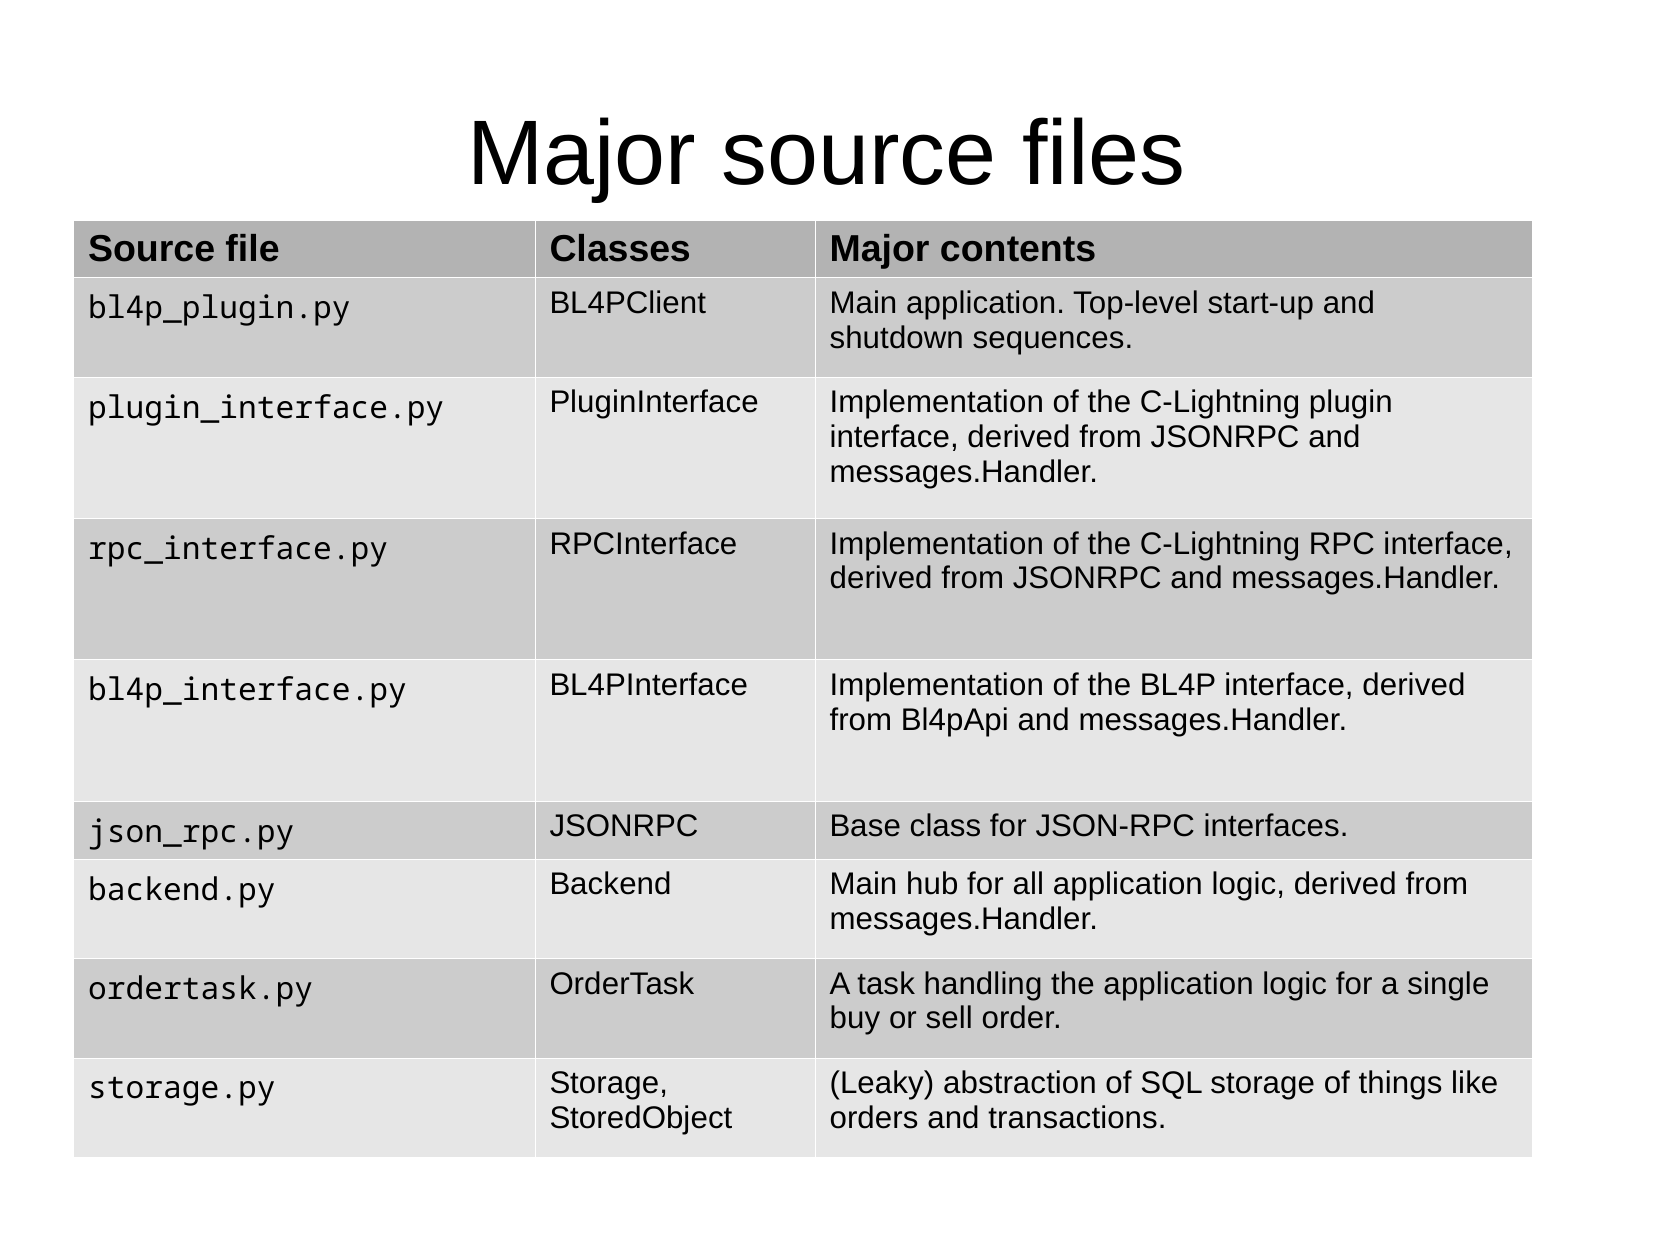

# Major source files
| Source file | Classes | Major contents |
| --- | --- | --- |
| bl4p\_plugin.py | BL4PClient | Main application. Top-level start-up and shutdown sequences. |
| plugin\_interface.py | PluginInterface | Implementation of the C-Lightning plugin interface, derived from JSONRPC and messages.Handler. |
| rpc\_interface.py | RPCInterface | Implementation of the C-Lightning RPC interface, derived from JSONRPC and messages.Handler. |
| bl4p\_interface.py | BL4PInterface | Implementation of the BL4P interface, derived from Bl4pApi and messages.Handler. |
| json\_rpc.py | JSONRPC | Base class for JSON-RPC interfaces. |
| backend.py | Backend | Main hub for all application logic, derived from messages.Handler. |
| ordertask.py | OrderTask | A task handling the application logic for a single buy or sell order. |
| storage.py | Storage, StoredObject | (Leaky) abstraction of SQL storage of things like orders and transactions. |